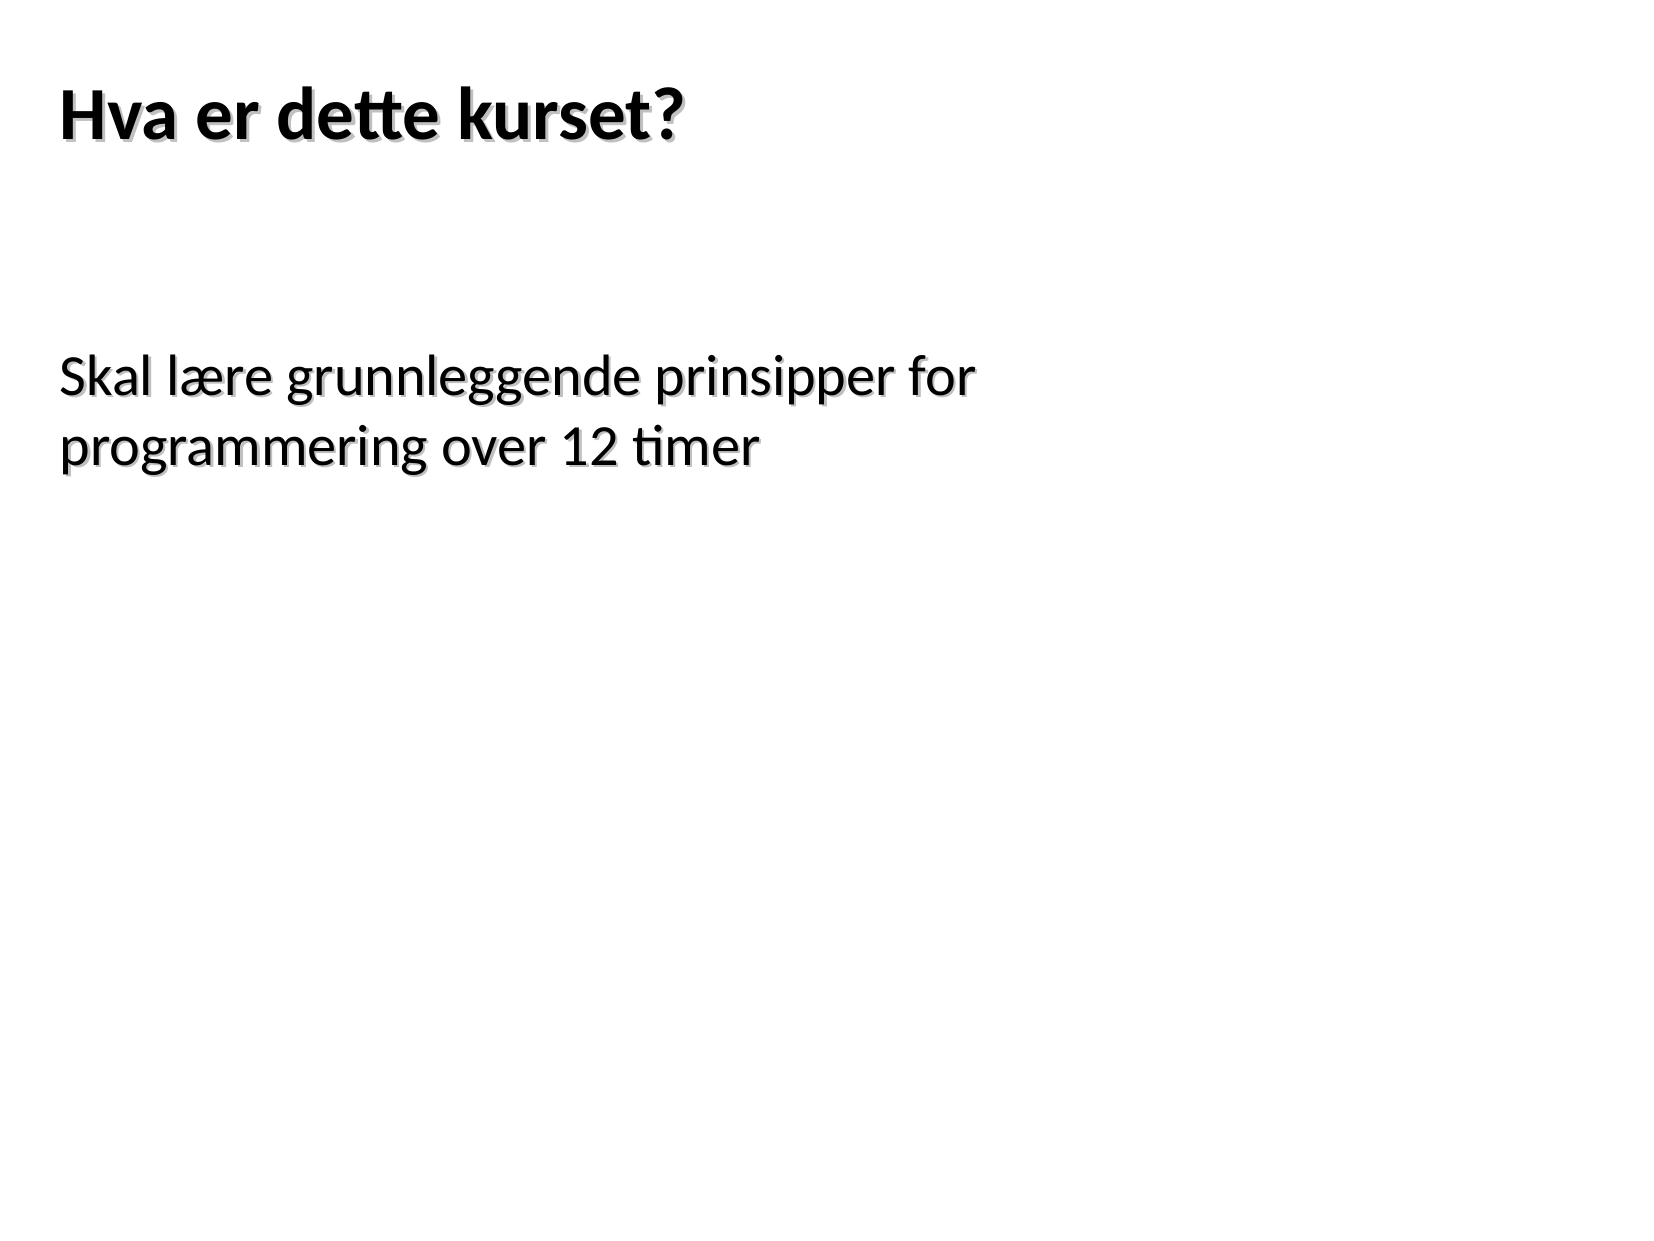

Hva er dette kurset?
Skal lære grunnleggende prinsipper for programmering over 12 timer